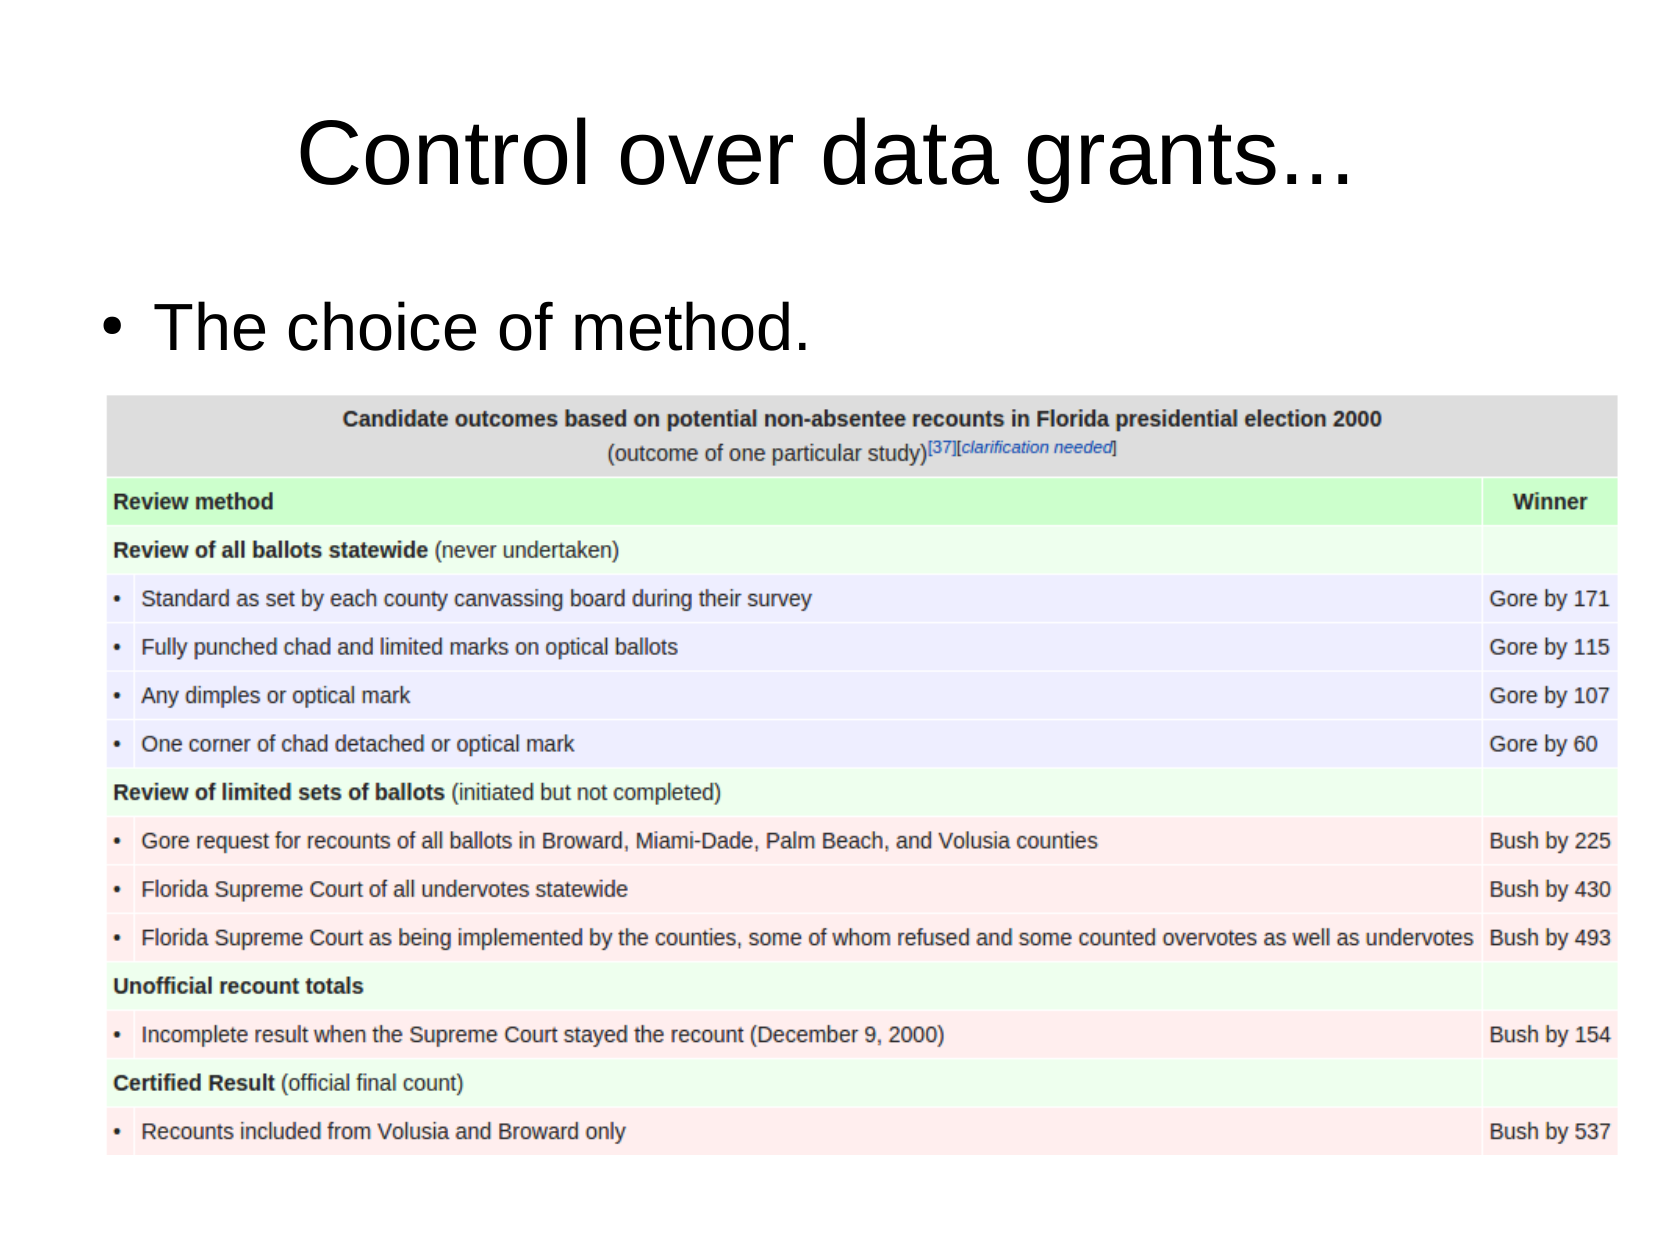

# Control over data grants...
The choice of method.